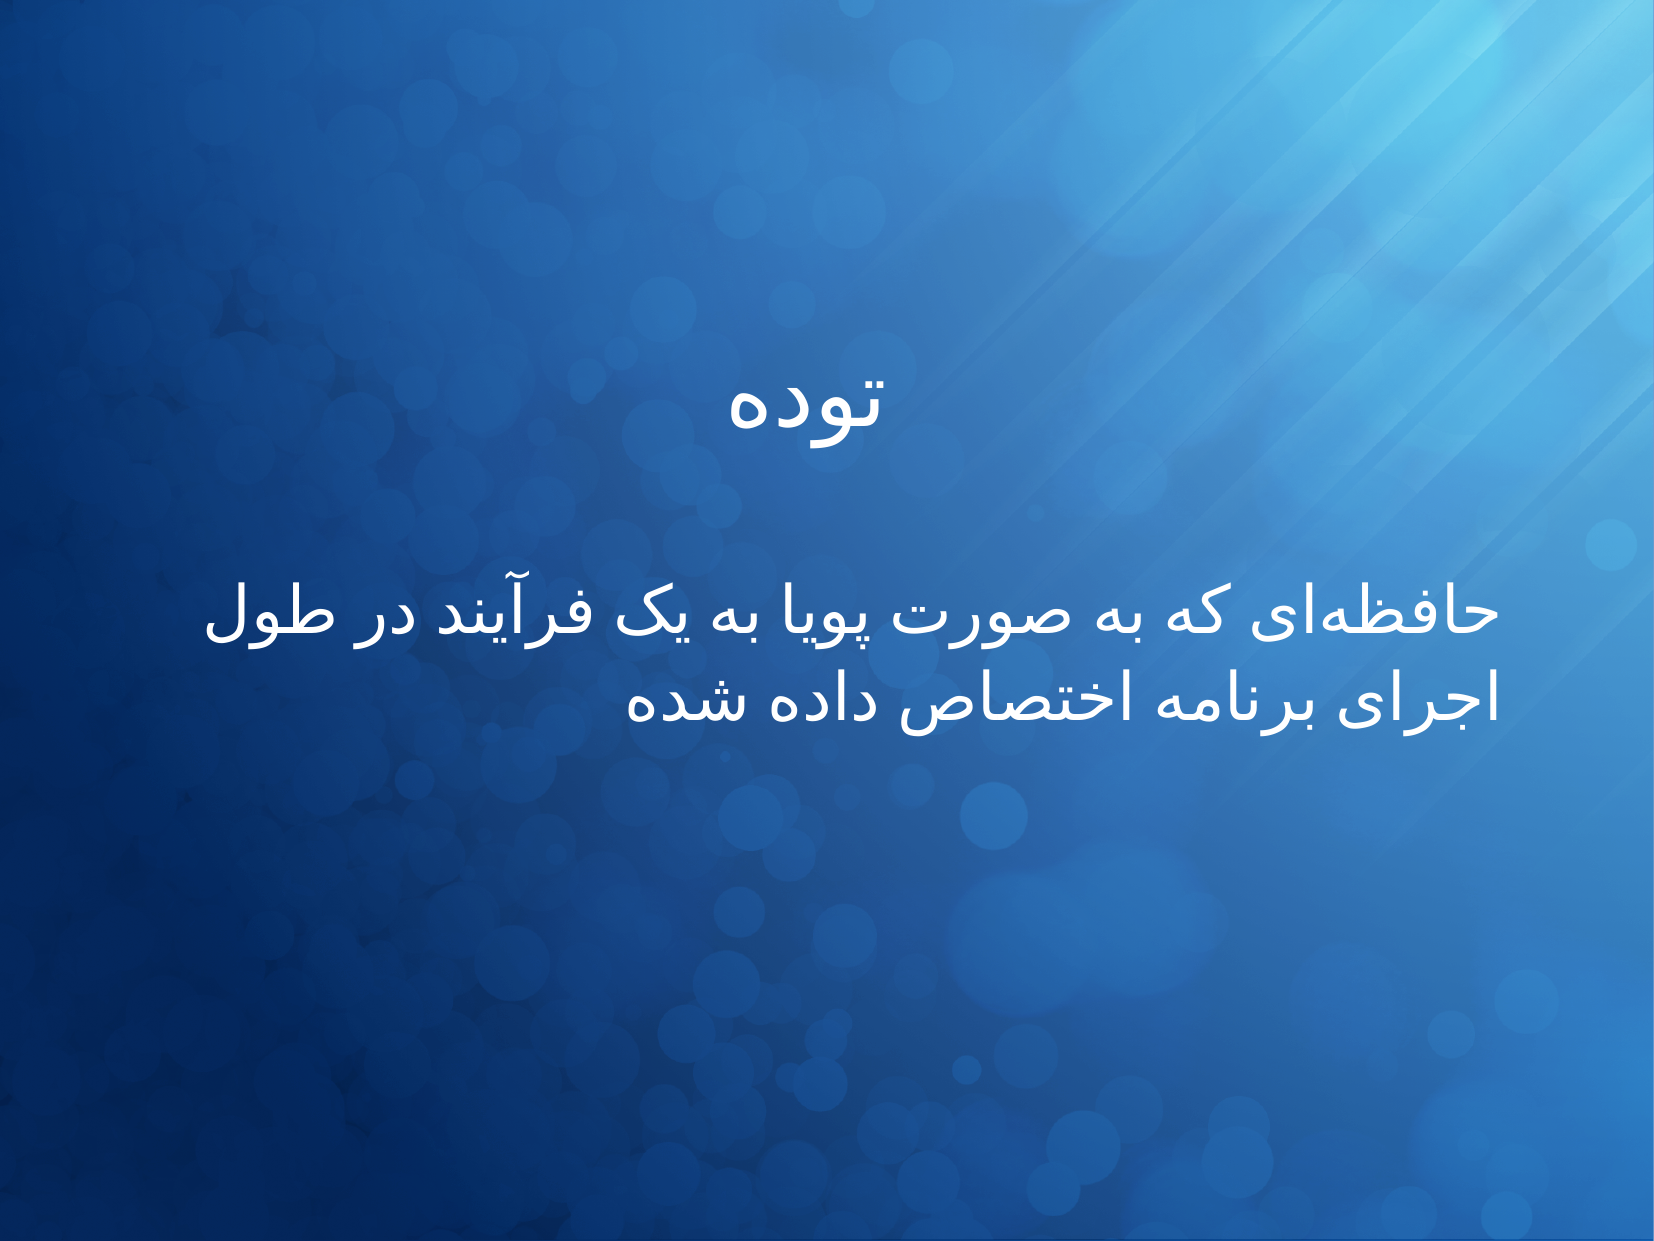

# توده
حافظه‌ای که به صورت پویا به یک فرآیند در طول اجرای برنامه اختصاص داده شده